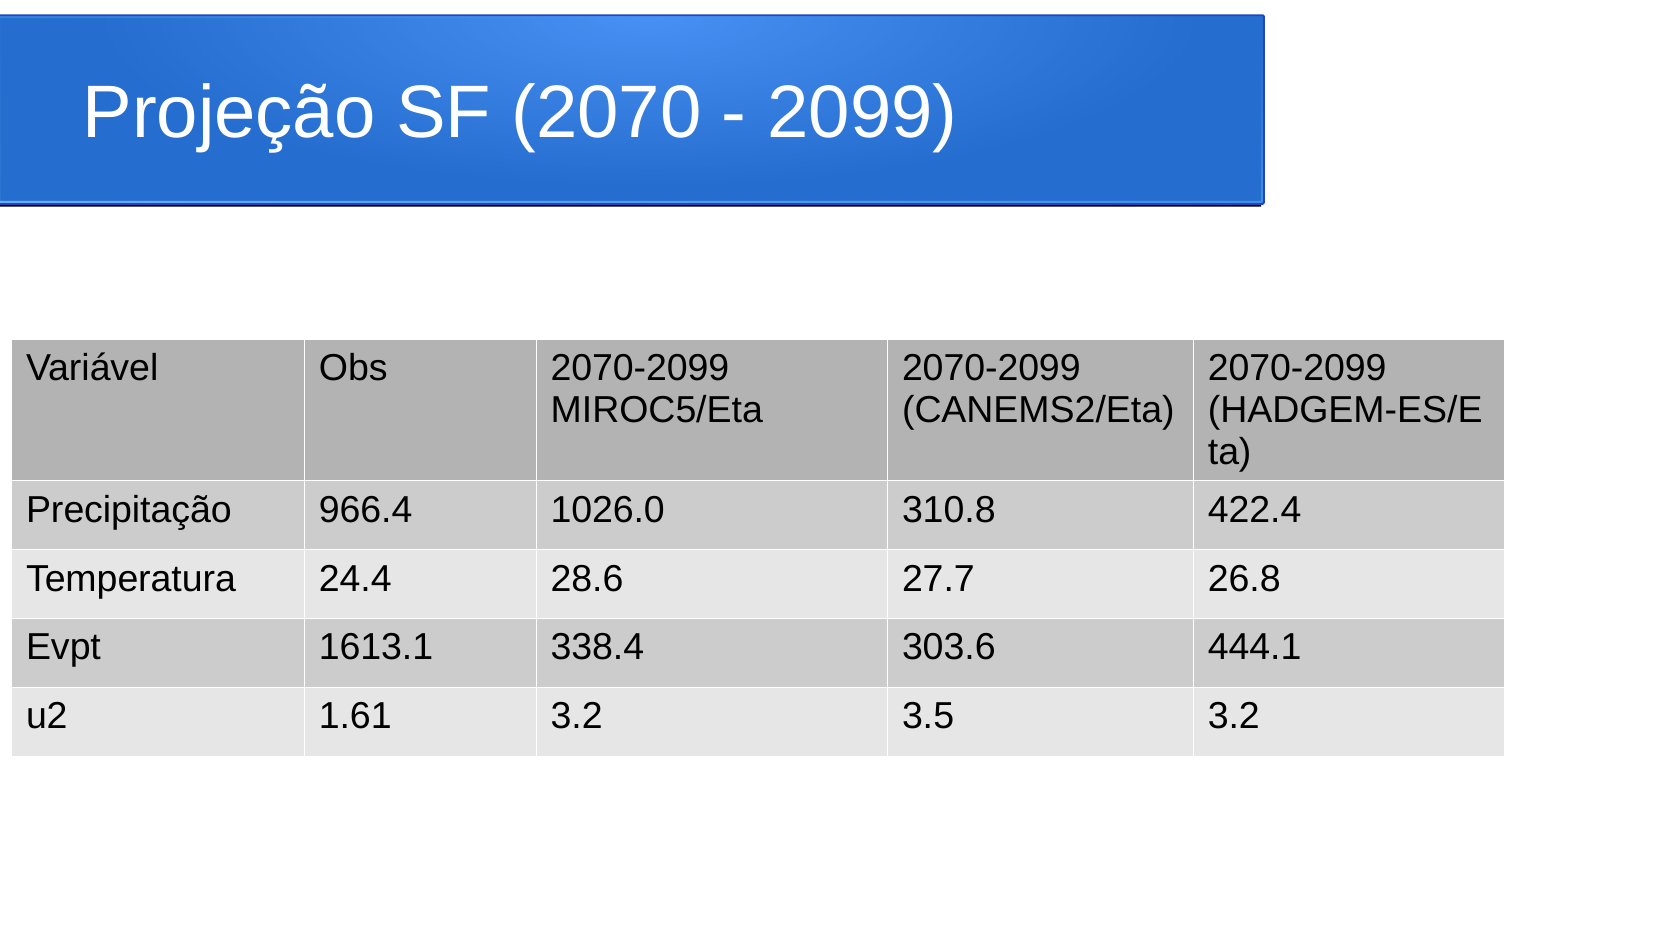

# Projeção SF (2070 - 2099)
| Variável | Obs | 2070-2099 MIROC5/Eta | 2070-2099 (CANEMS2/Eta) | 2070-2099 (HADGEM-ES/Eta) |
| --- | --- | --- | --- | --- |
| Precipitação | 966.4 | 1026.0 | 310.8 | 422.4 |
| Temperatura | 24.4 | 28.6 | 27.7 | 26.8 |
| Evpt | 1613.1 | 338.4 | 303.6 | 444.1 |
| u2 | 1.61 | 3.2 | 3.5 | 3.2 |